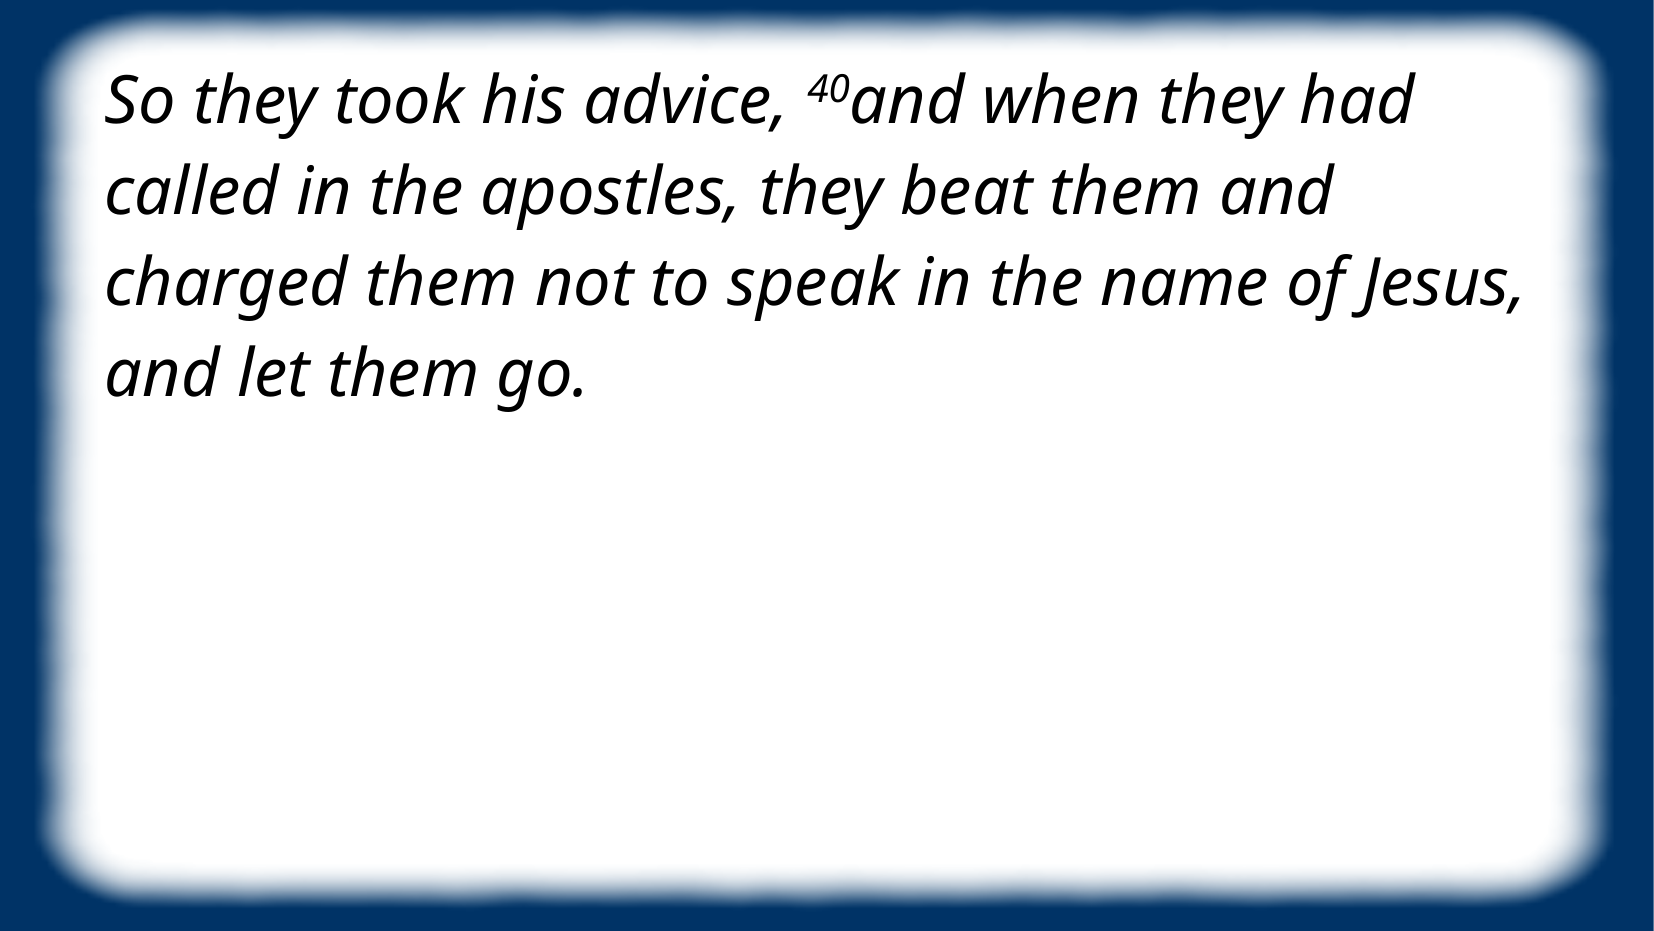

So they took his advice, 40and when they had called in the apostles, they beat them and charged them not to speak in the name of Jesus, and let them go.